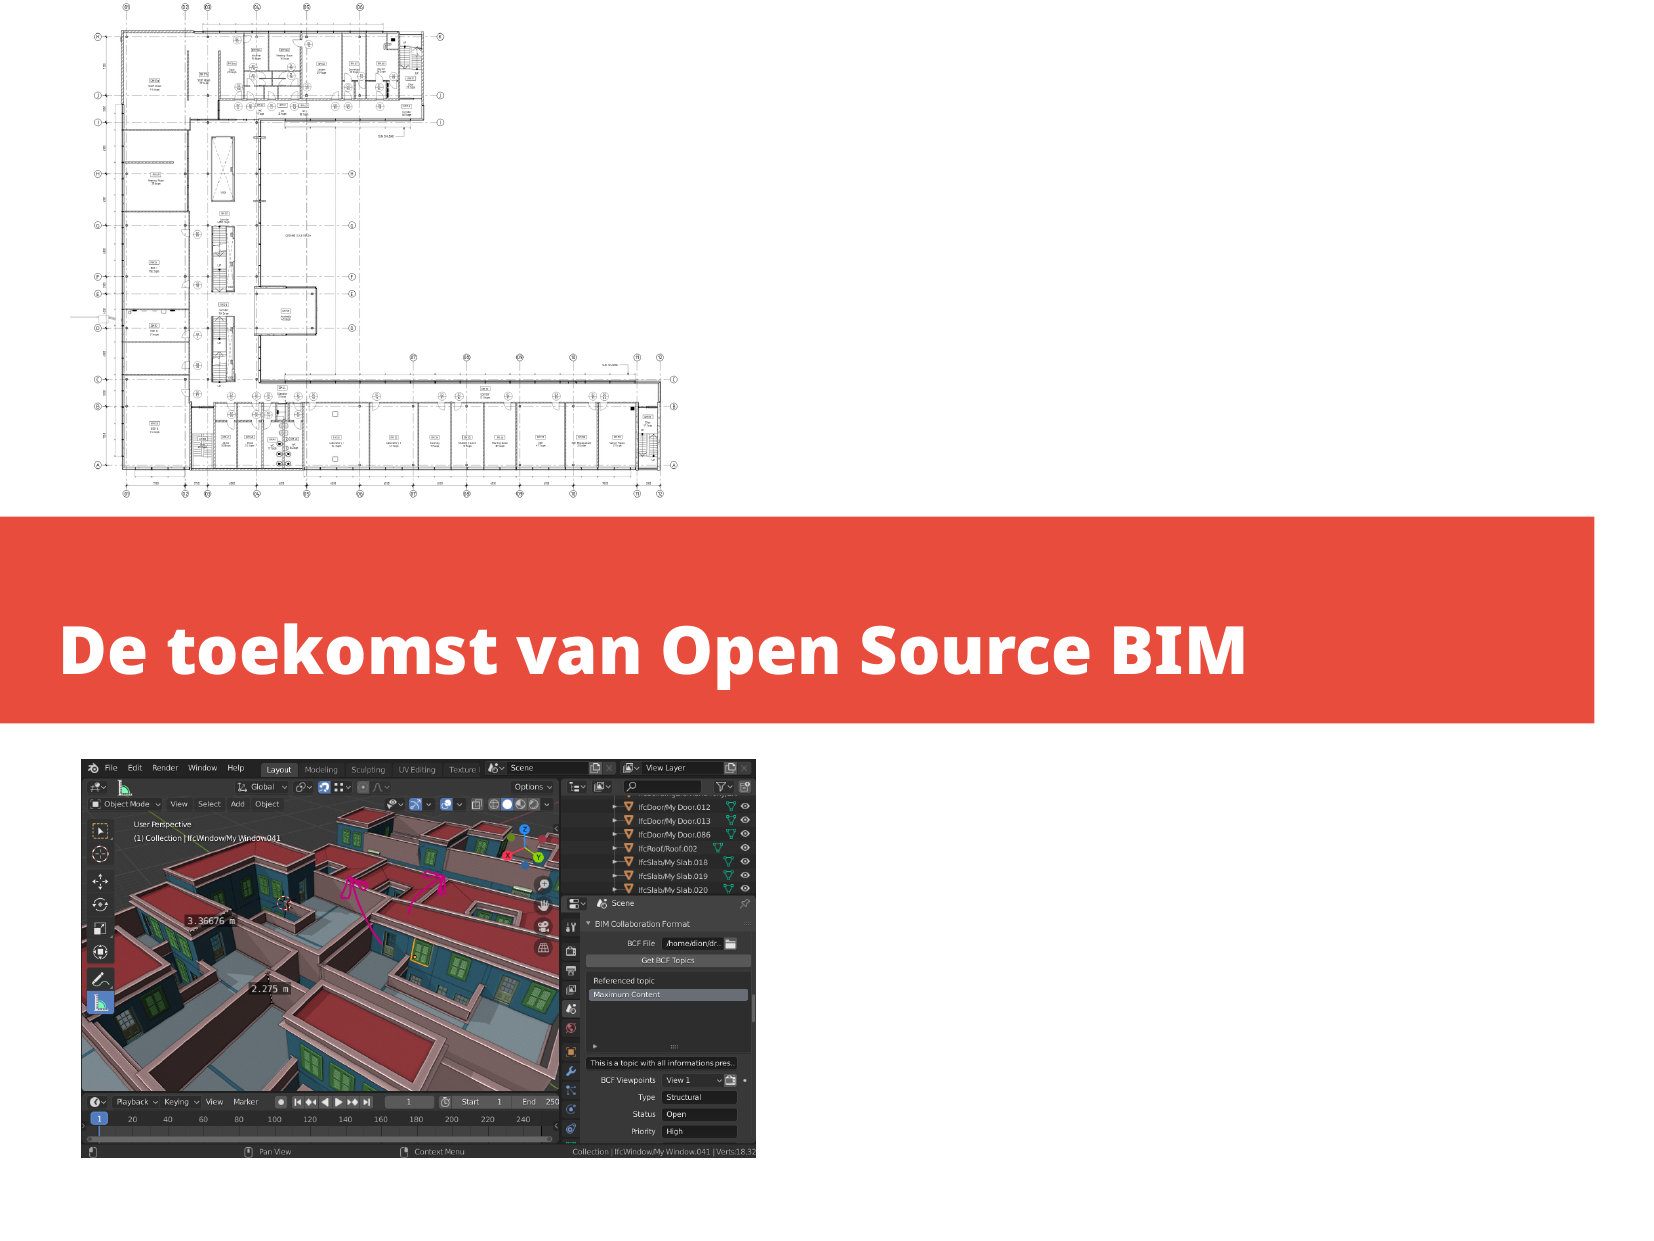

# De toekomst van Open Source BIM